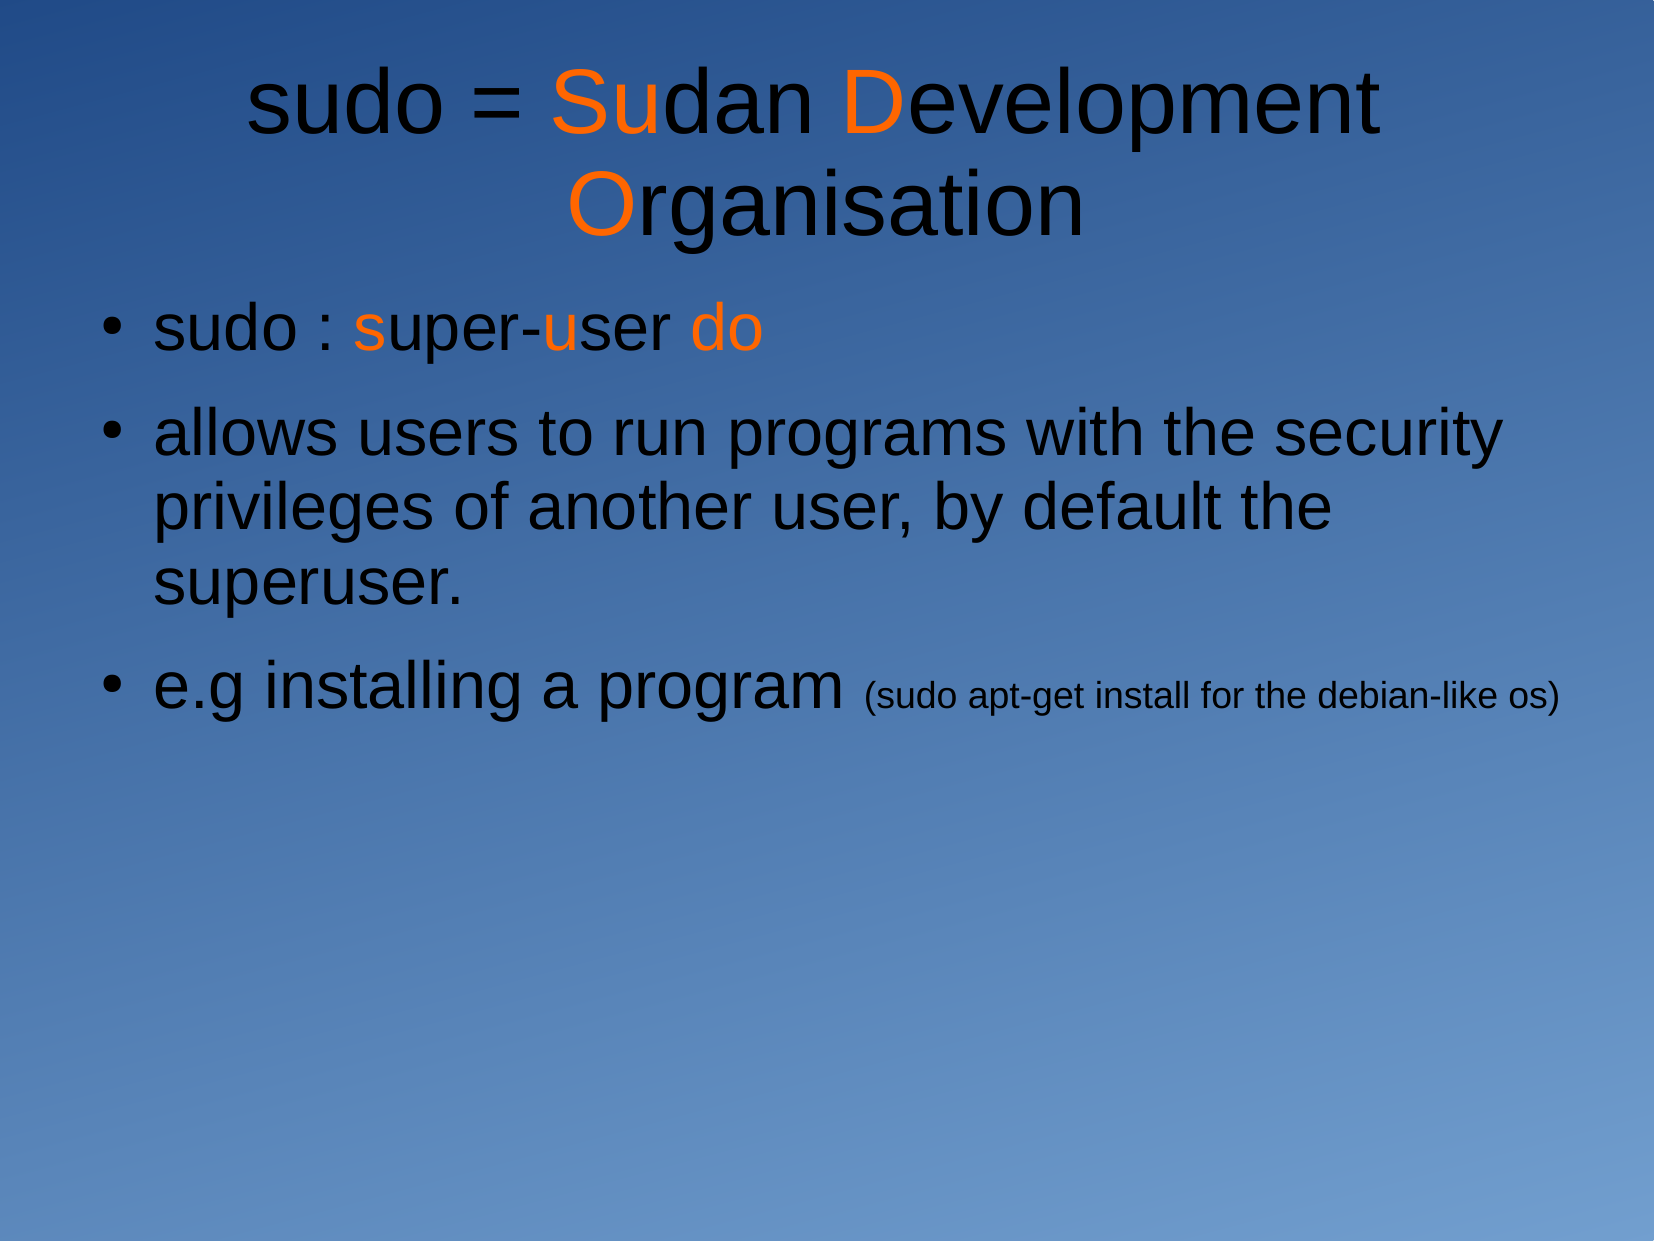

# sudo = Sudan Development Organisation
sudo : super-user do
allows users to run programs with the security privileges of another user, by default the superuser.
e.g installing a program (sudo apt-get install for the debian-like os)